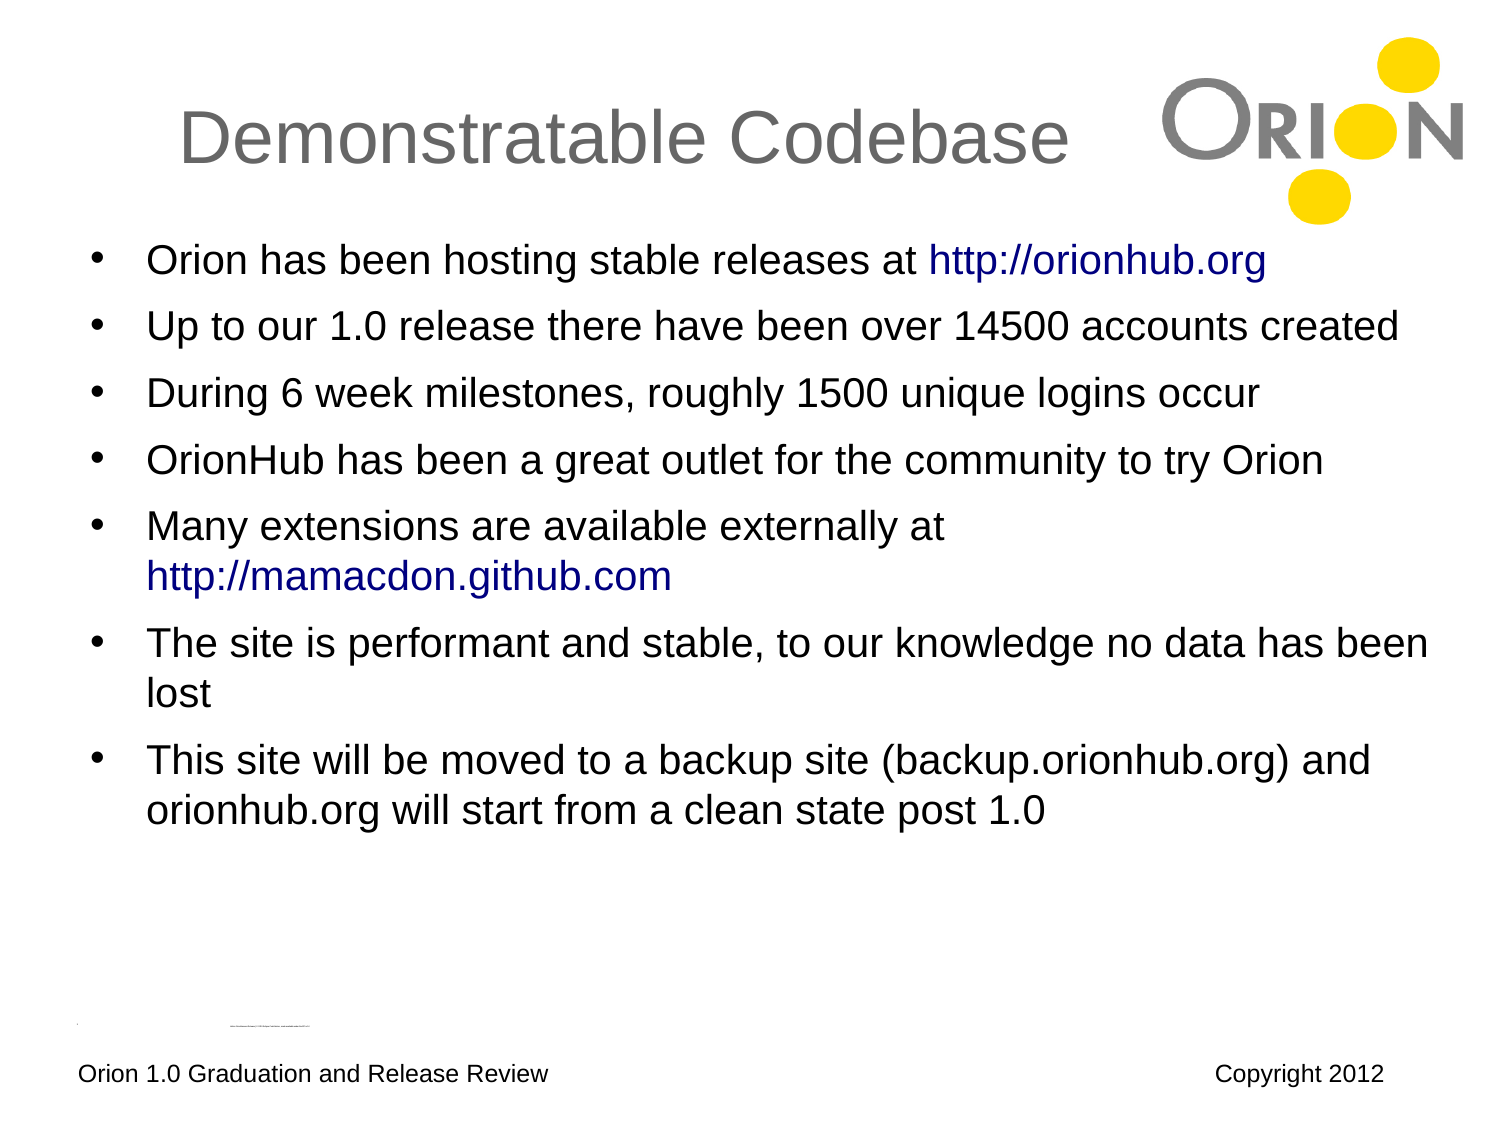

# Demonstratable Codebase
Orion has been hosting stable releases at http://orionhub.org
Up to our 1.0 release there have been over 14500 accounts created
During 6 week milestones, roughly 1500 unique logins occur
OrionHub has been a great outlet for the community to try Orion
Many extensions are available externally at http://mamacdon.github.com
The site is performant and stable, to our knowledge no data has been lost
This site will be moved to a backup site (backup.orionhub.org) and orionhub.org will start from a clean state post 1.0
3
Copyright 2011